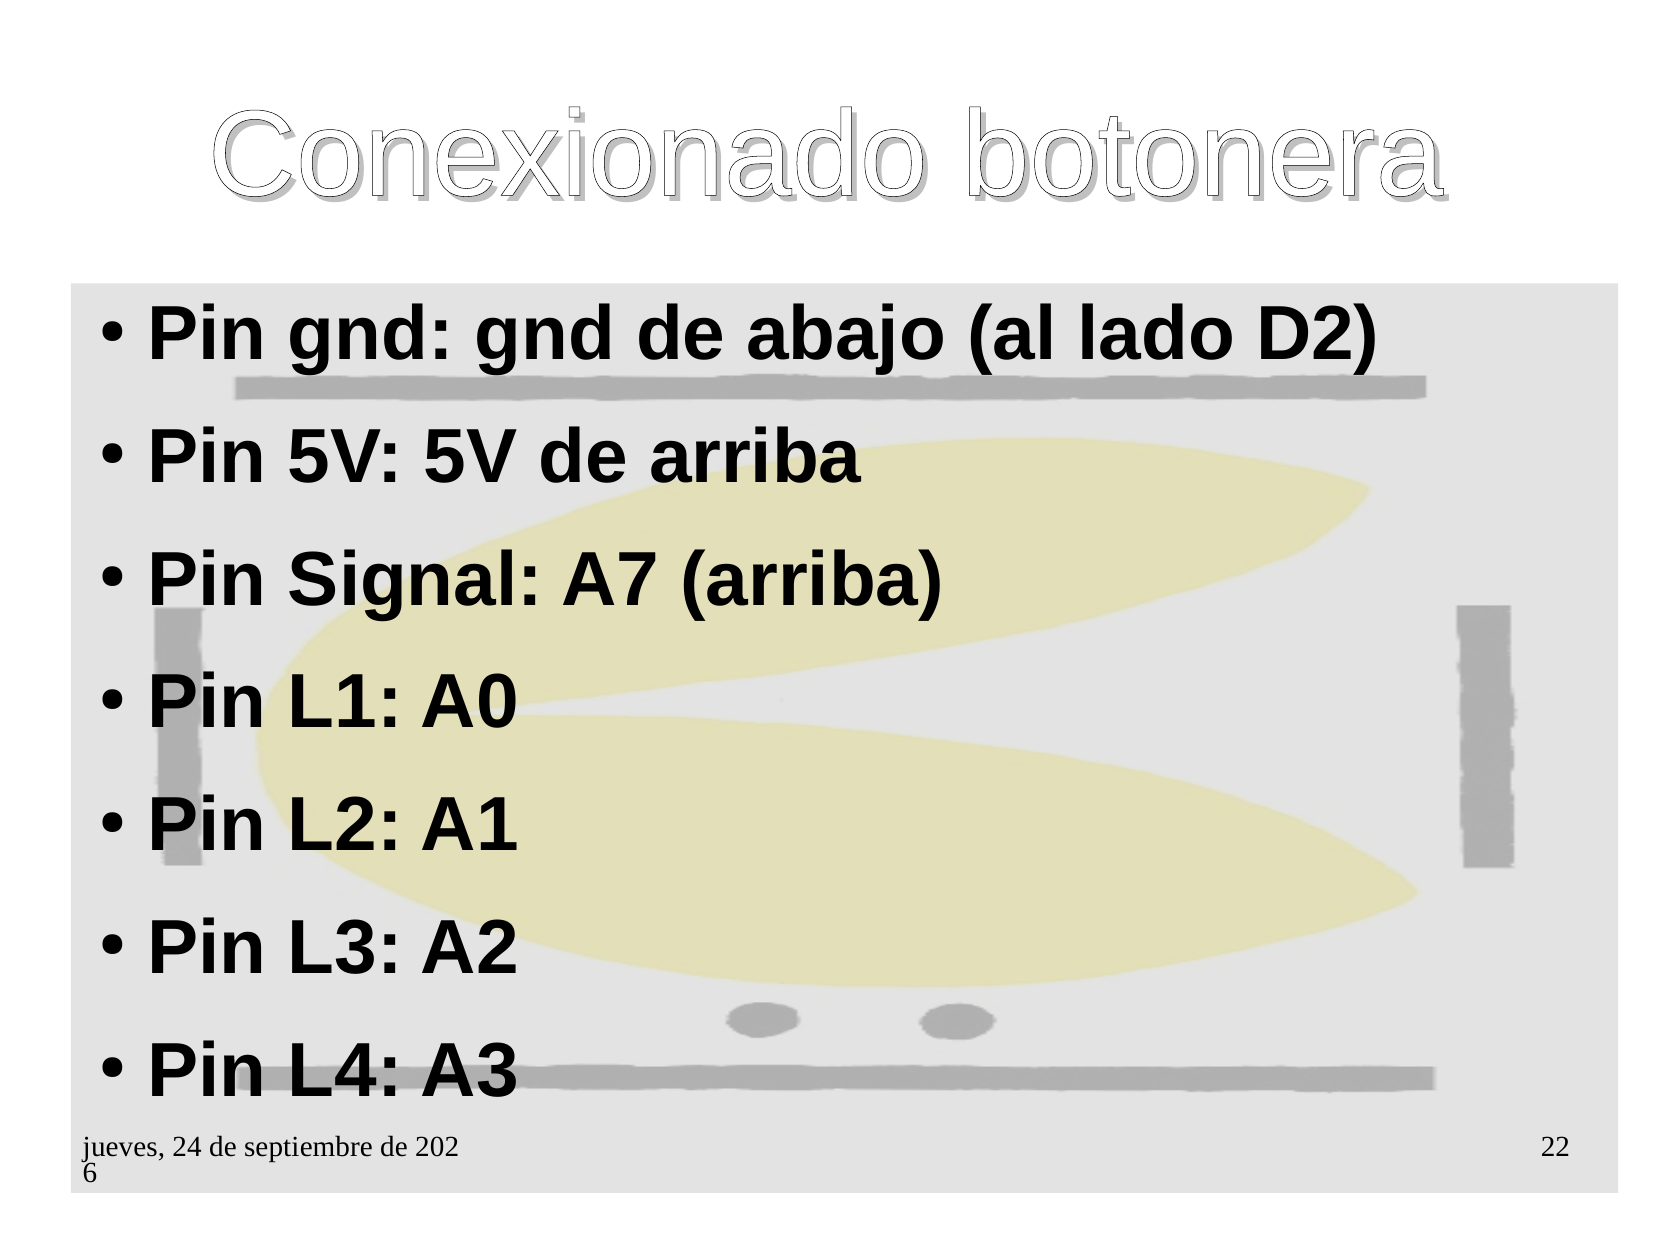

# Conexionado botonera
Pin gnd: gnd de abajo (al lado D2)
Pin 5V: 5V de arriba
Pin Signal: A7 (arriba)
Pin L1: A0
Pin L2: A1
Pin L3: A2
Pin L4: A3
22